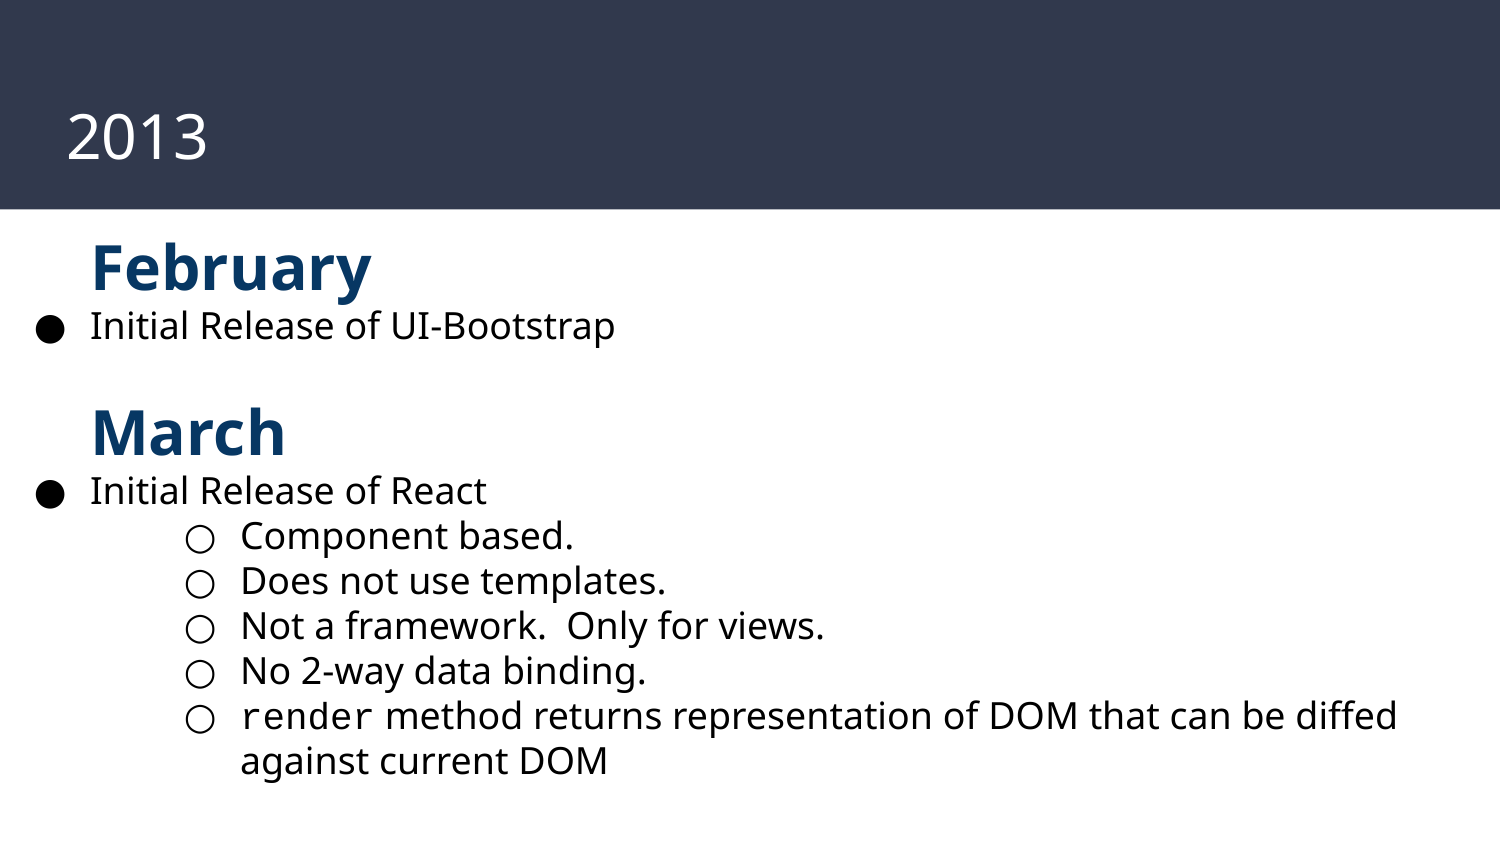

# 2013
February
Initial Release of UI-Bootstrap
March
Initial Release of React
Component based.
Does not use templates.
Not a framework. Only for views.
No 2-way data binding.
render method returns representation of DOM that can be diffed against current DOM